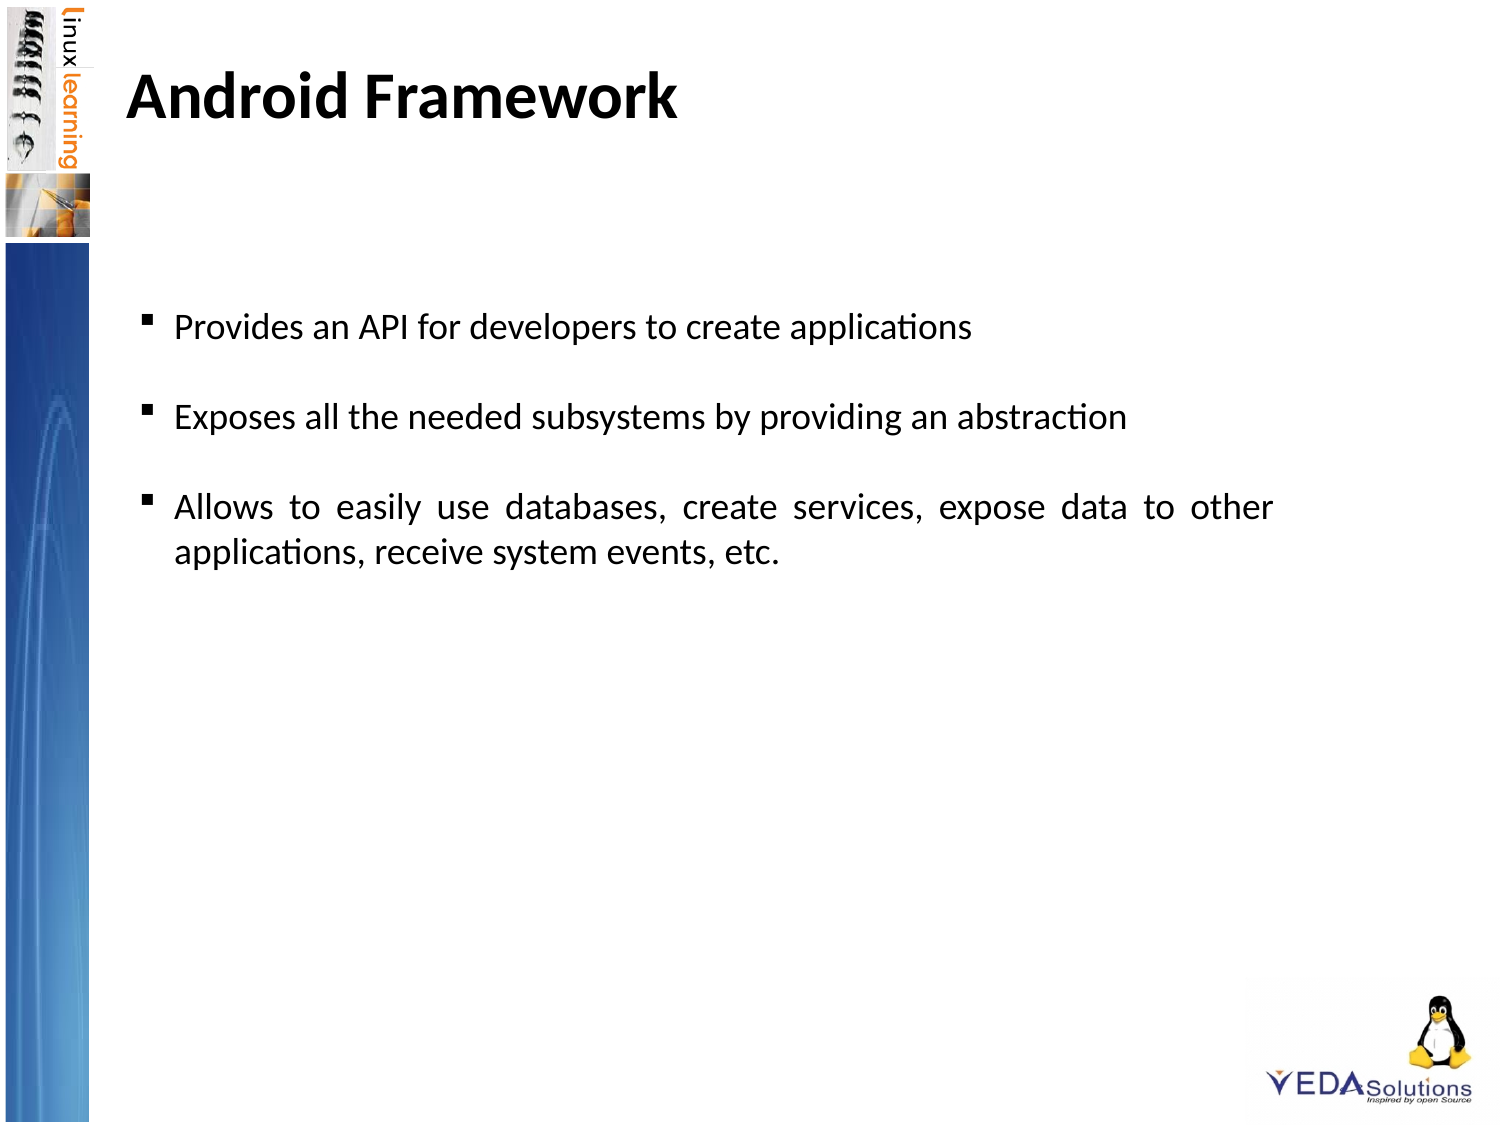

Android Framework
Provides an API for developers to create applications
Exposes all the needed subsystems by providing an abstraction
Allows to easily use databases, create services, expose data to other applications, receive system events, etc.